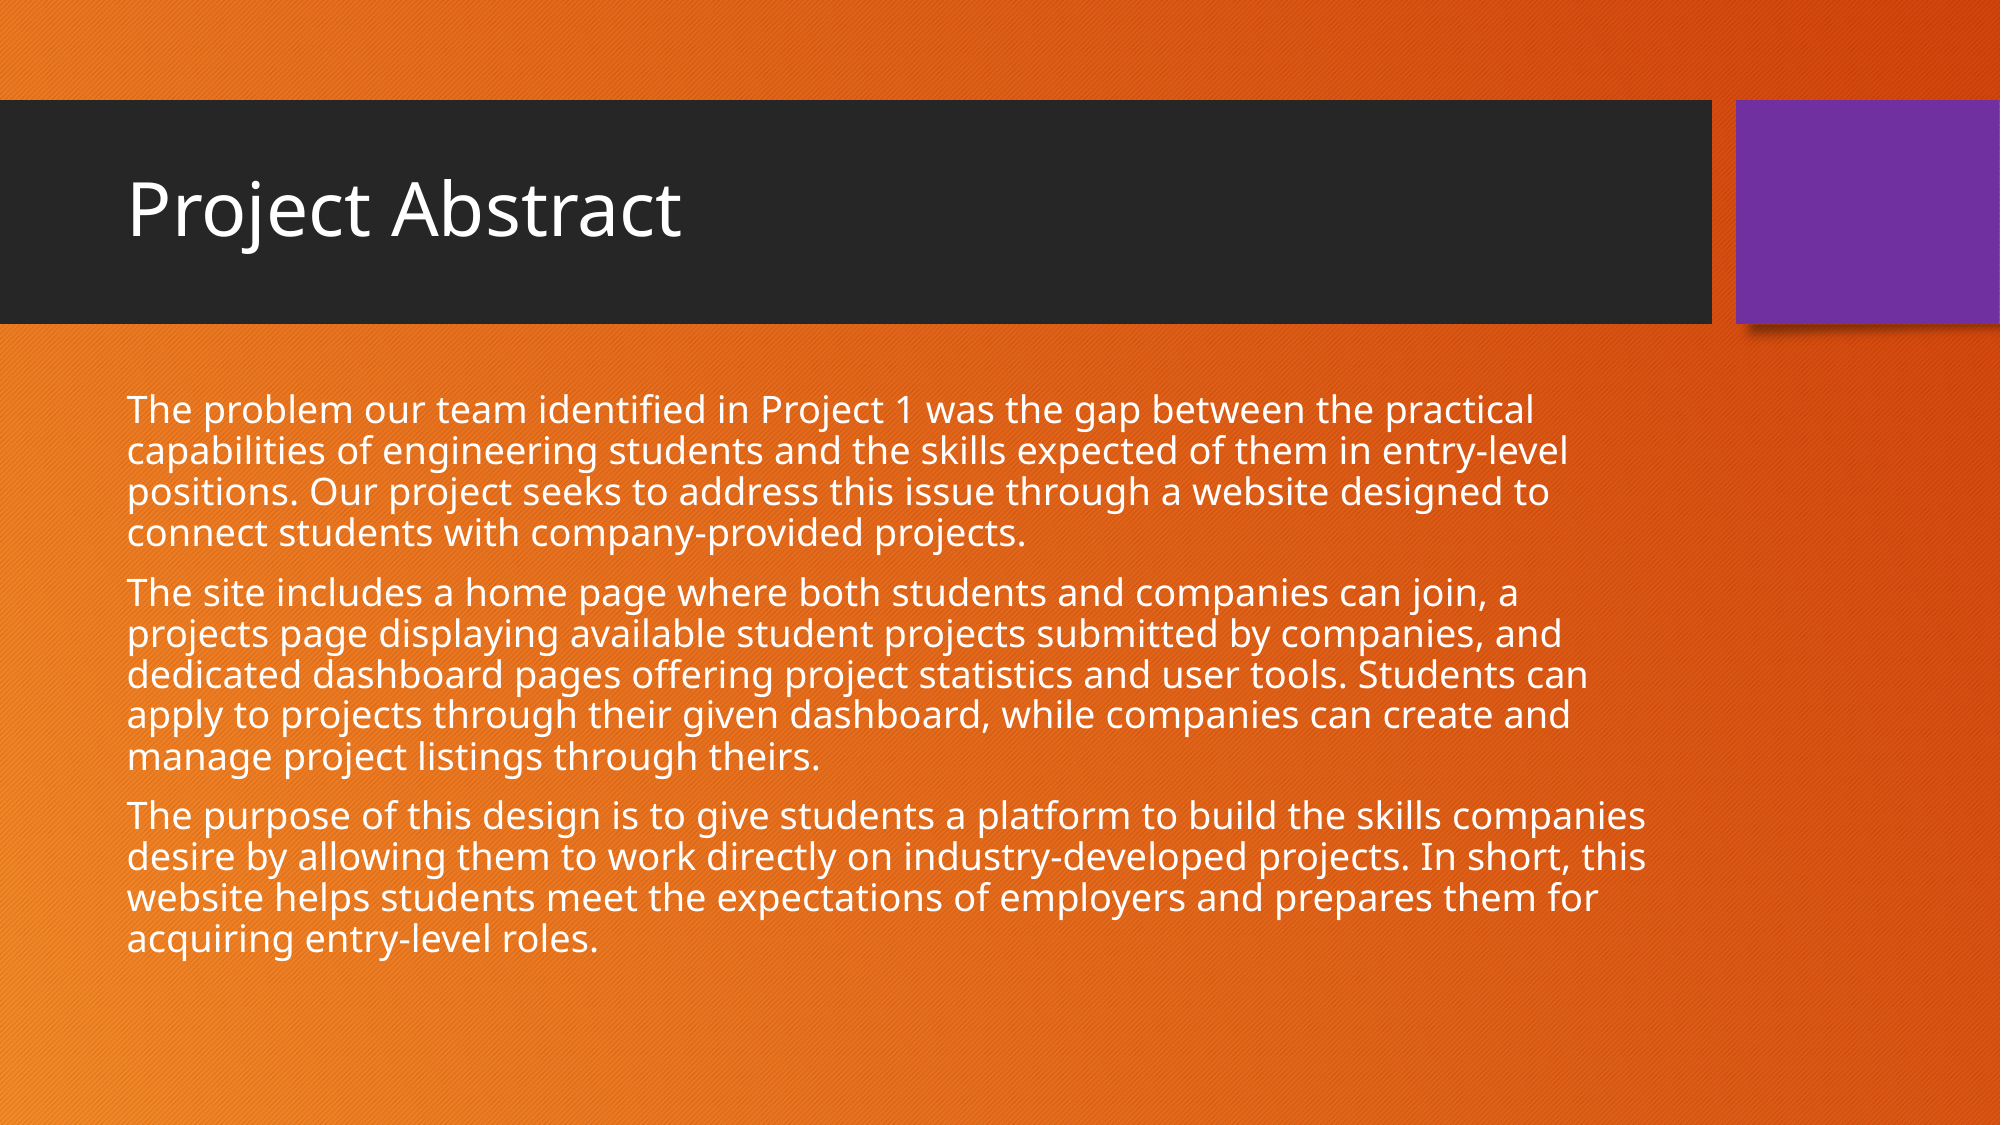

# Project Abstract
The problem our team identified in Project 1 was the gap between the practical capabilities of engineering students and the skills expected of them in entry-level positions. Our project seeks to address this issue through a website designed to connect students with company-provided projects.
The site includes a home page where both students and companies can join, a projects page displaying available student projects submitted by companies, and dedicated dashboard pages offering project statistics and user tools. Students can apply to projects through their given dashboard, while companies can create and manage project listings through theirs.
The purpose of this design is to give students a platform to build the skills companies desire by allowing them to work directly on industry-developed projects. In short, this website helps students meet the expectations of employers and prepares them for acquiring entry-level roles.